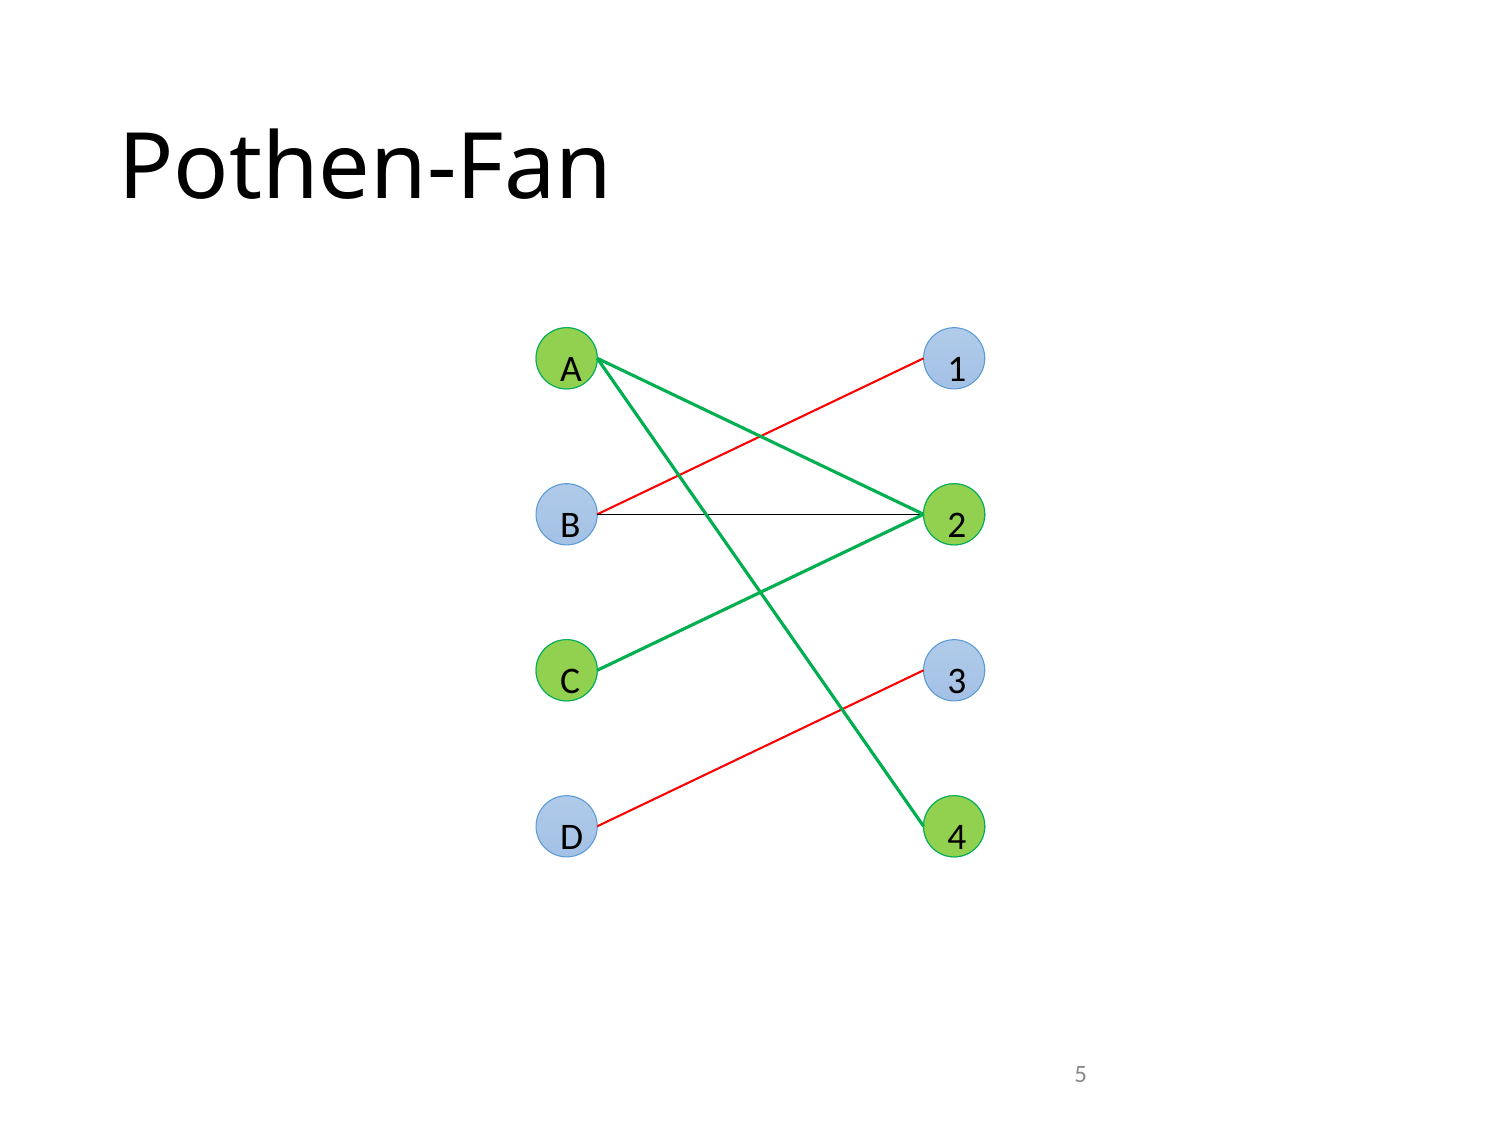

# Pothen-Fan
A
A
1
B
2
2
C
C
3
D
4
4